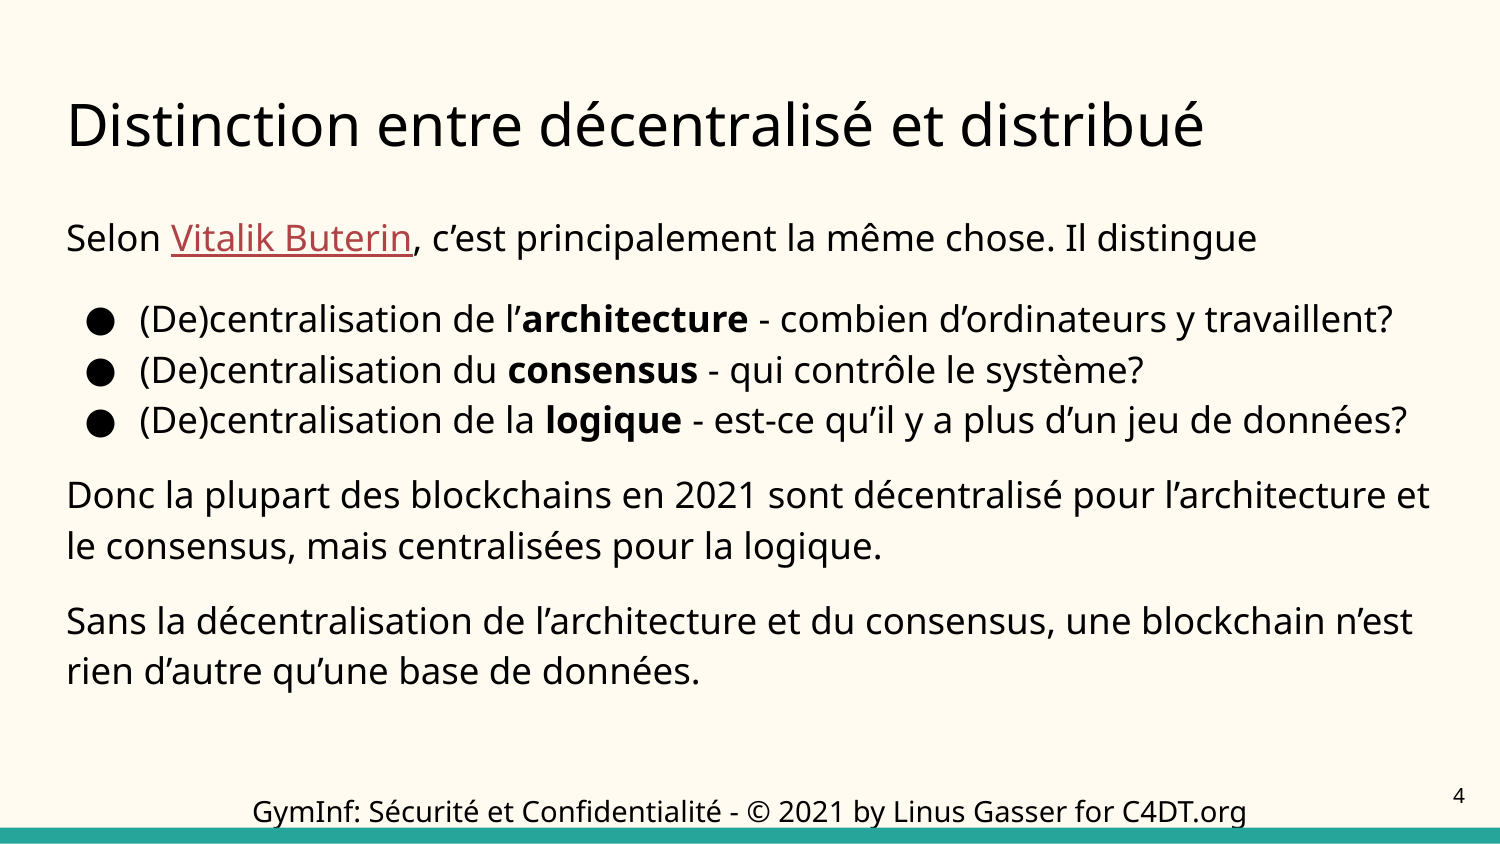

# Distinction entre décentralisé et distribué
Selon Vitalik Buterin, c’est principalement la même chose. Il distingue
(De)centralisation de l’architecture - combien d’ordinateurs y travaillent?
(De)centralisation du consensus - qui contrôle le système?
(De)centralisation de la logique - est-ce qu’il y a plus d’un jeu de données?
Donc la plupart des blockchains en 2021 sont décentralisé pour l’architecture et le consensus, mais centralisées pour la logique.
Sans la décentralisation de l’architecture et du consensus, une blockchain n’est rien d’autre qu’une base de données.